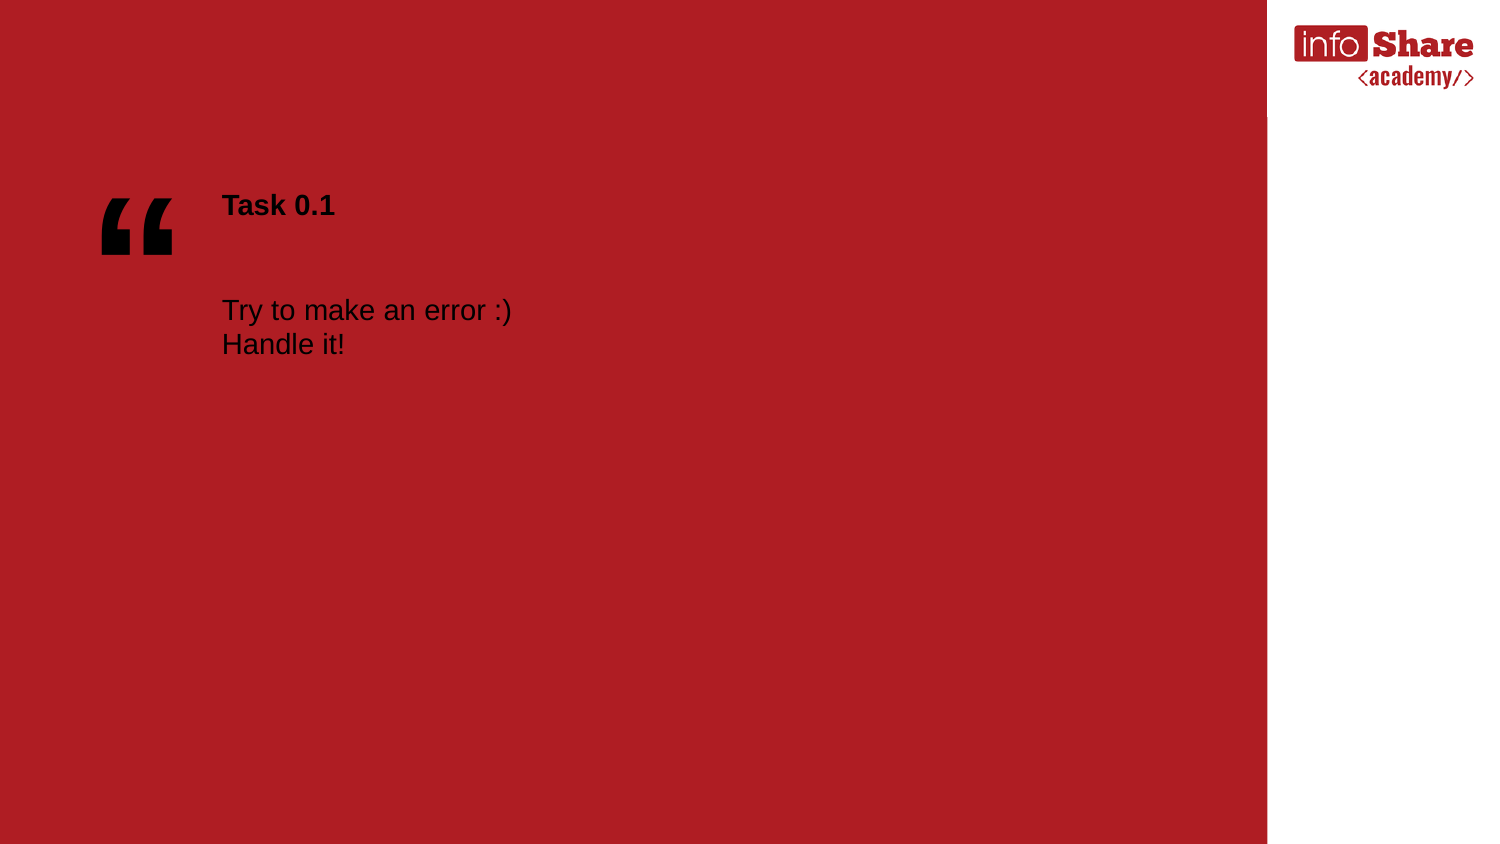

# Task 0.1
Try to make an error :)
Handle it!